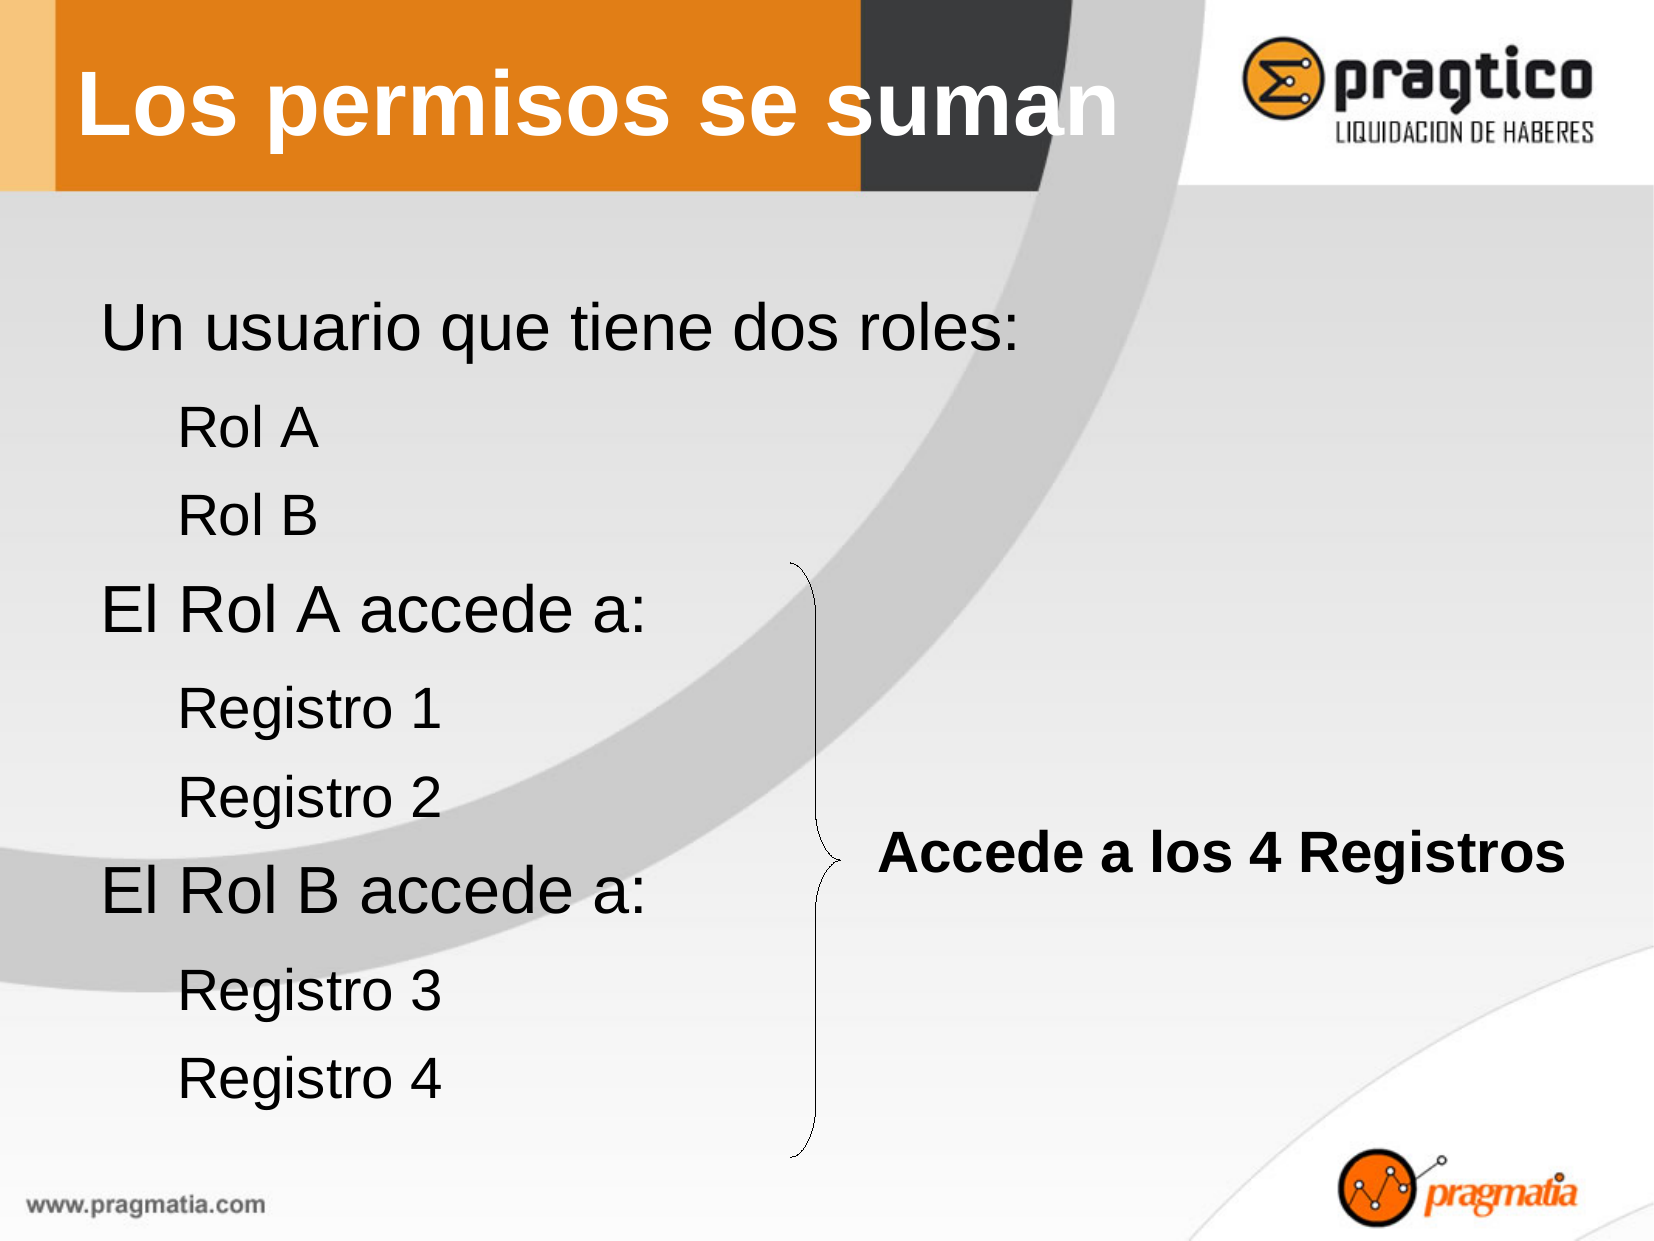

# Los permisos se suman
Un usuario que tiene dos roles:
Rol A
Rol B
El Rol A accede a:
Registro 1
Registro 2
El Rol B accede a:
Registro 3
Registro 4
Accede a los 4 Registros